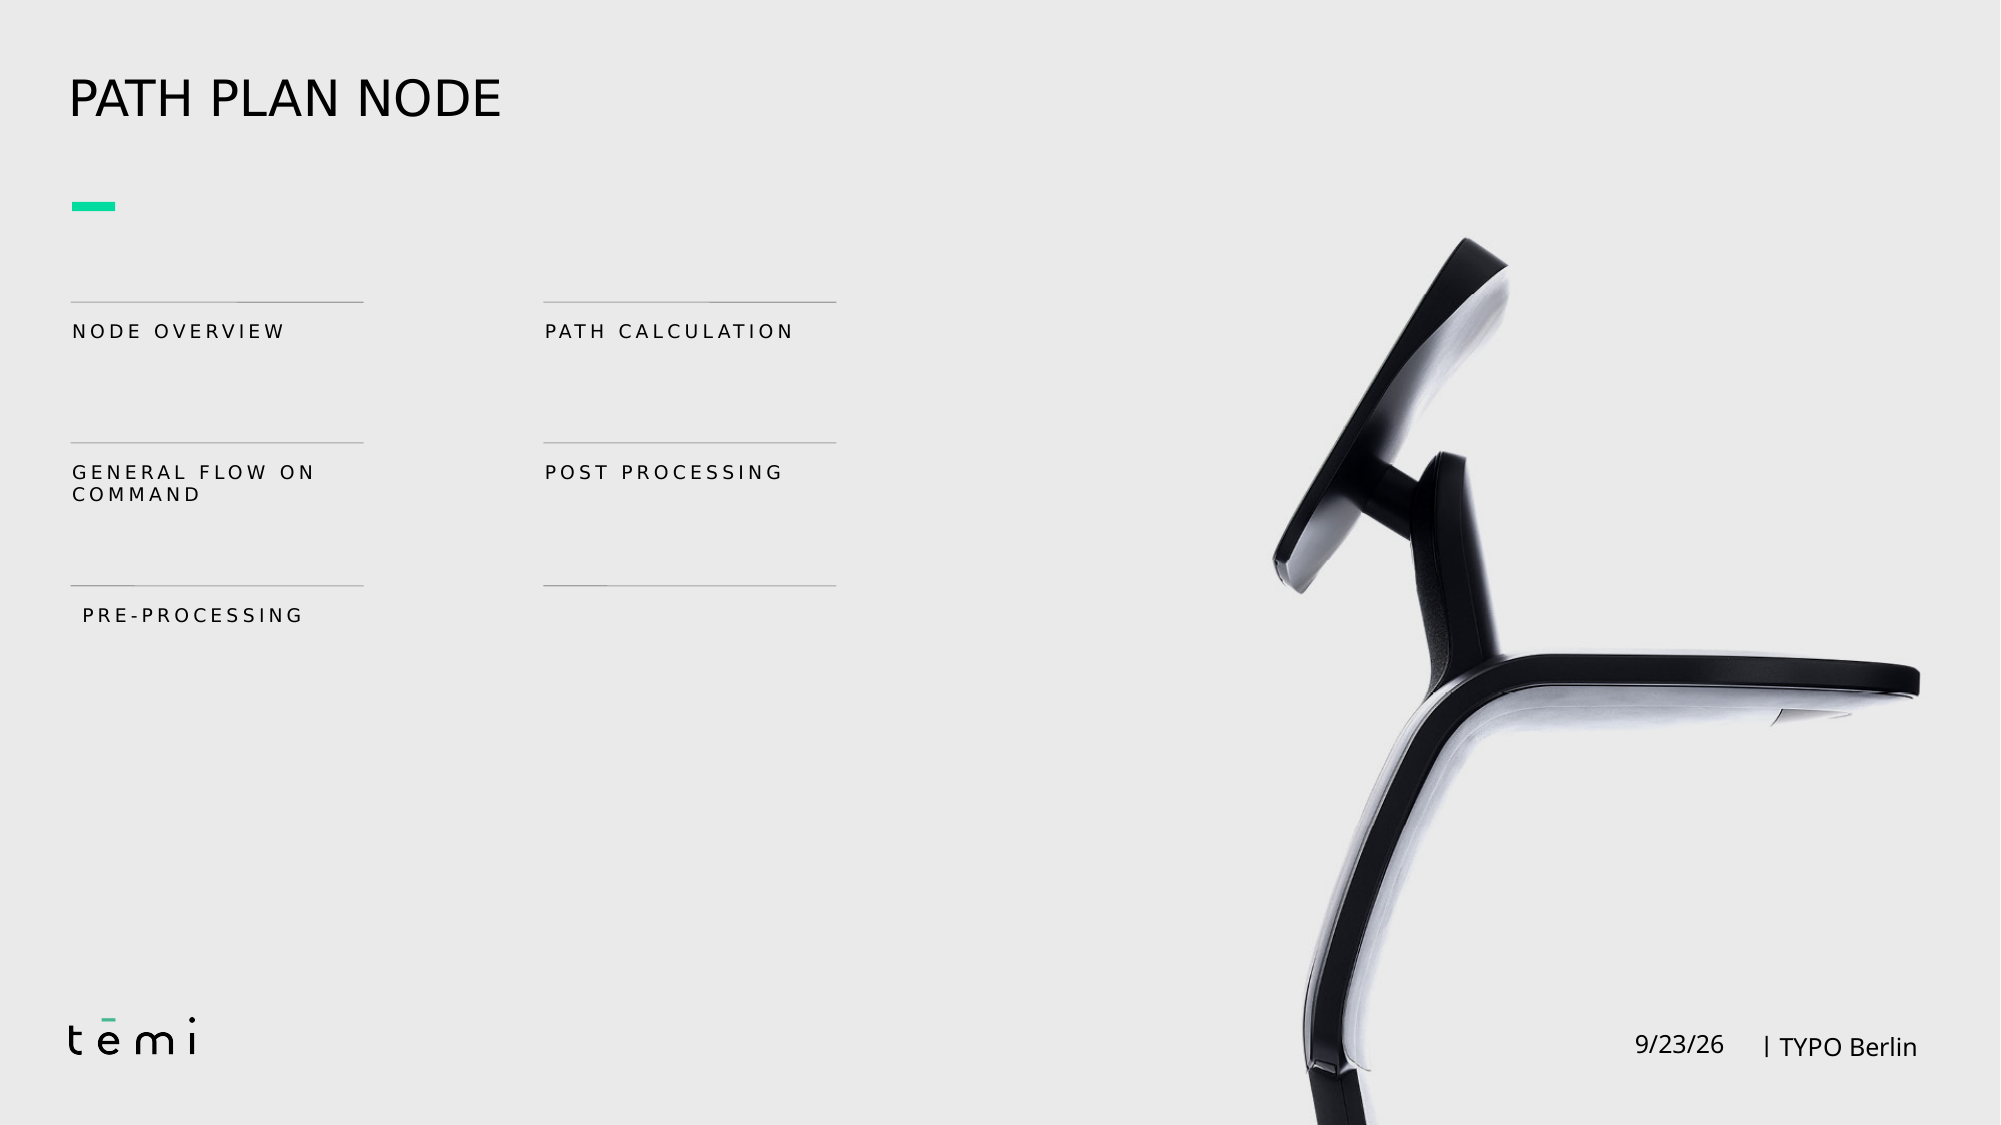

# Path plan node
Node overview
Path calculation
General flow on command
Post processing
 Pre-processing